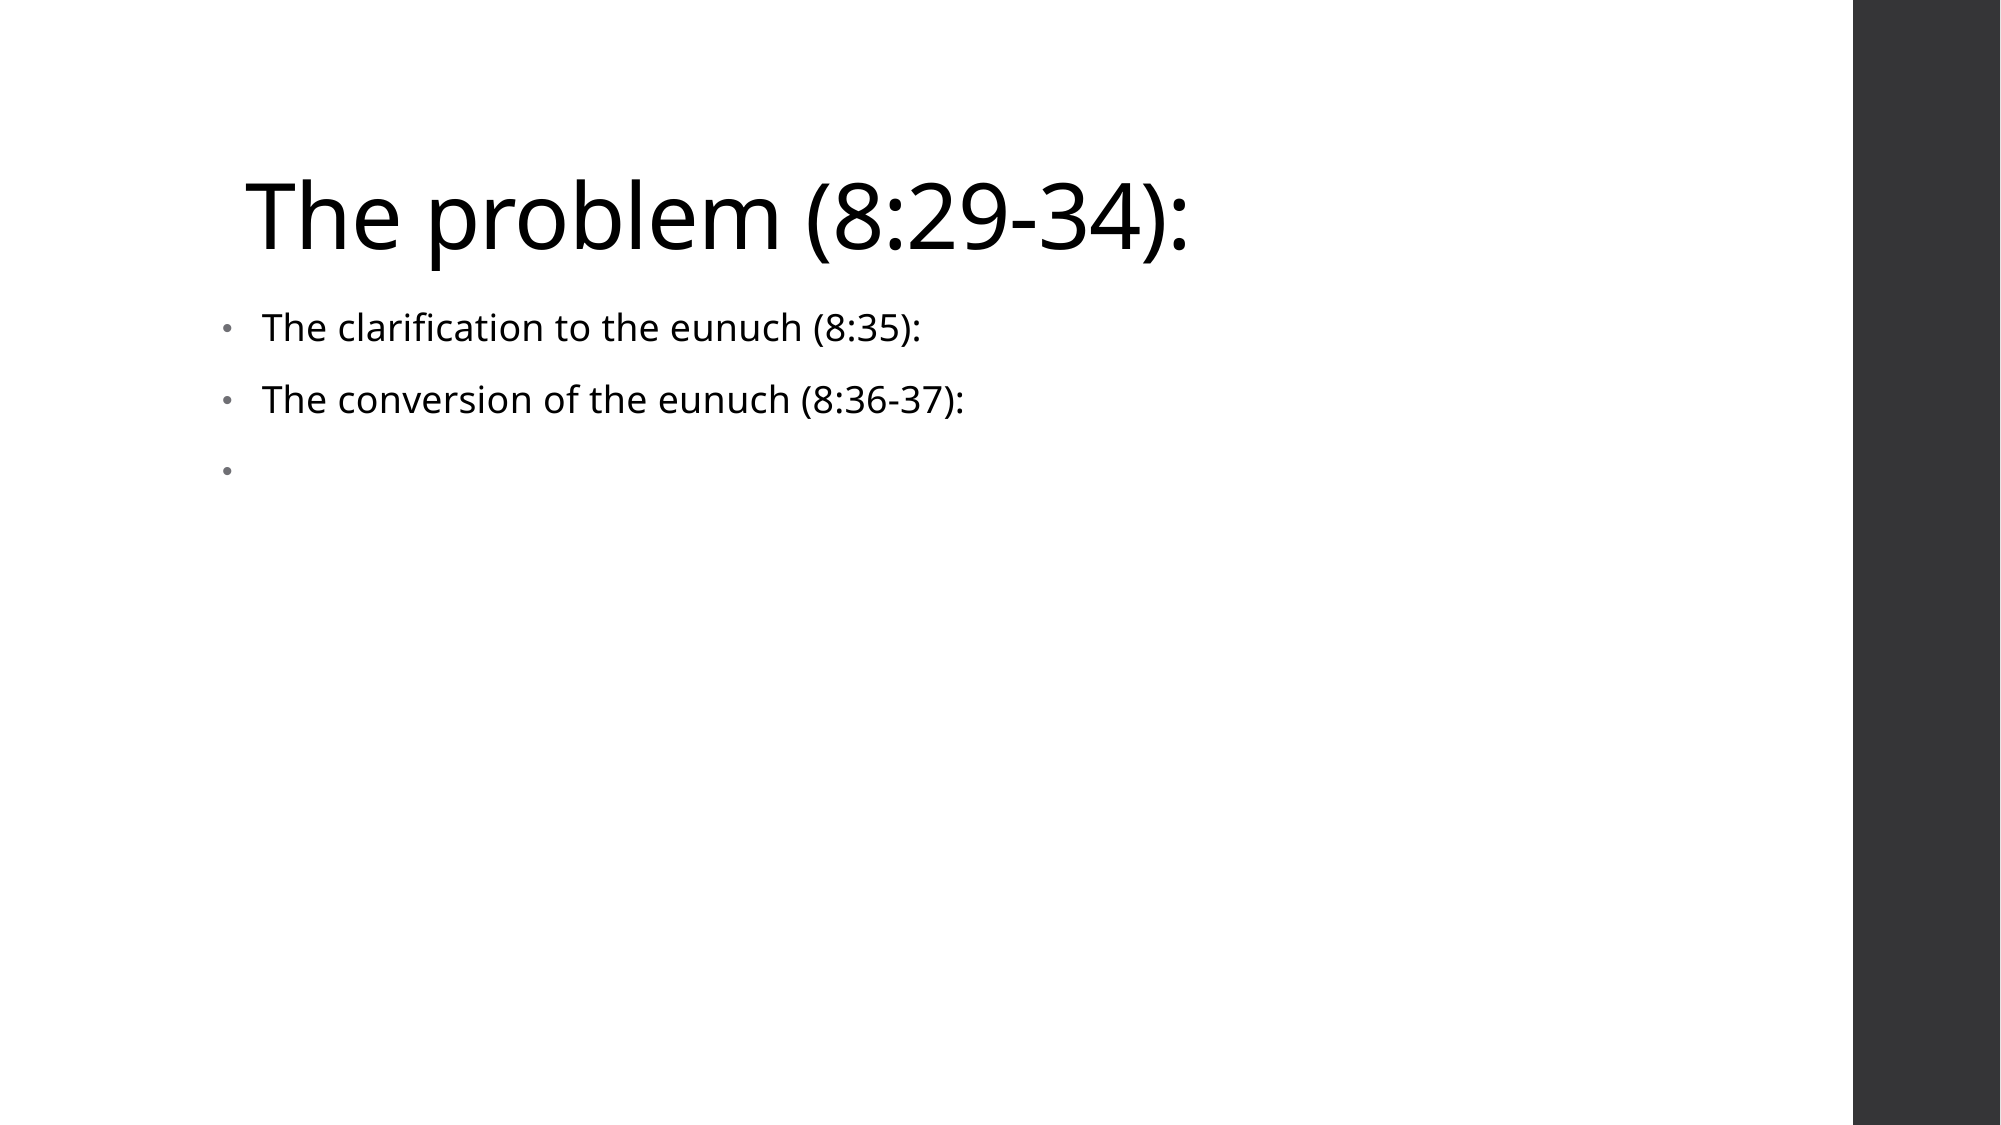

# The problem (8:29-34):
 The clarification to the eunuch (8:35):
 The conversion of the eunuch (8:36-37):